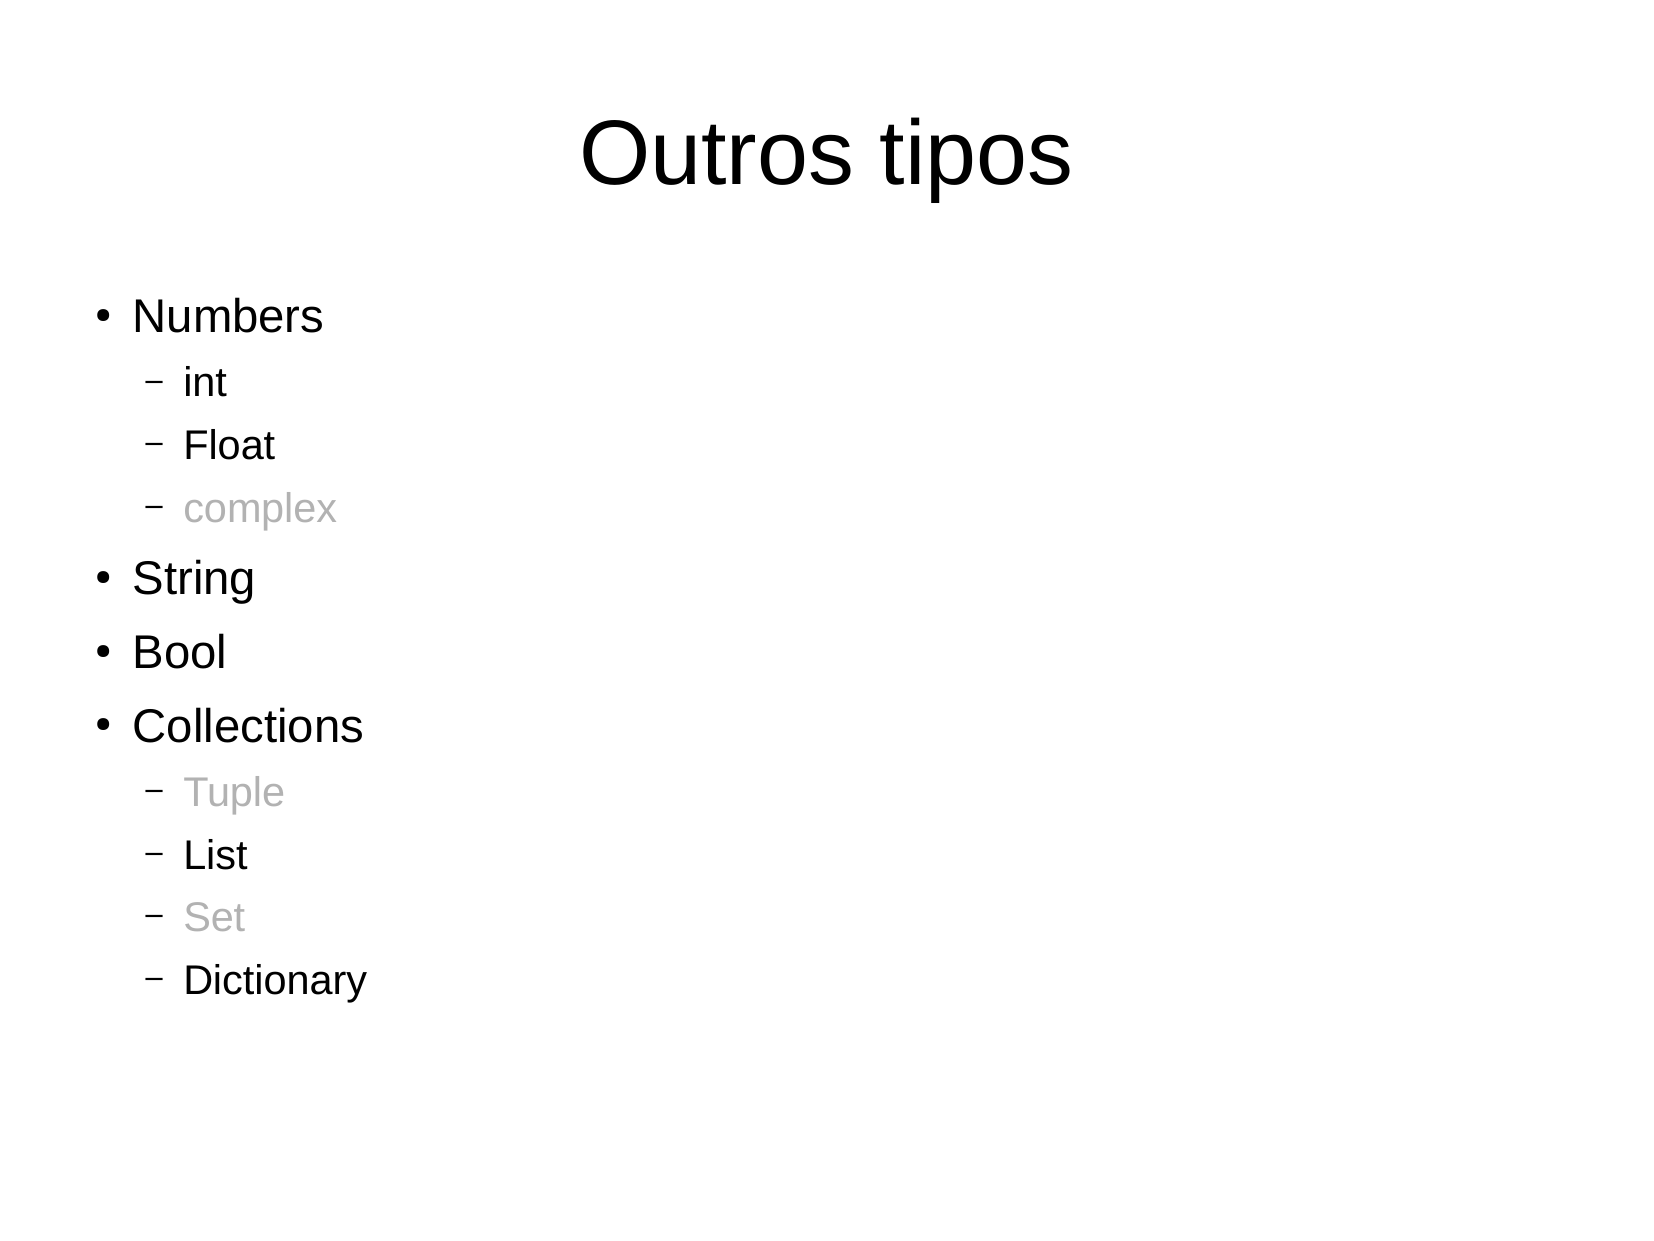

# Outros tipos
Numbers
int
Float
complex
String
Bool
Collections
Tuple
List
Set
Dictionary